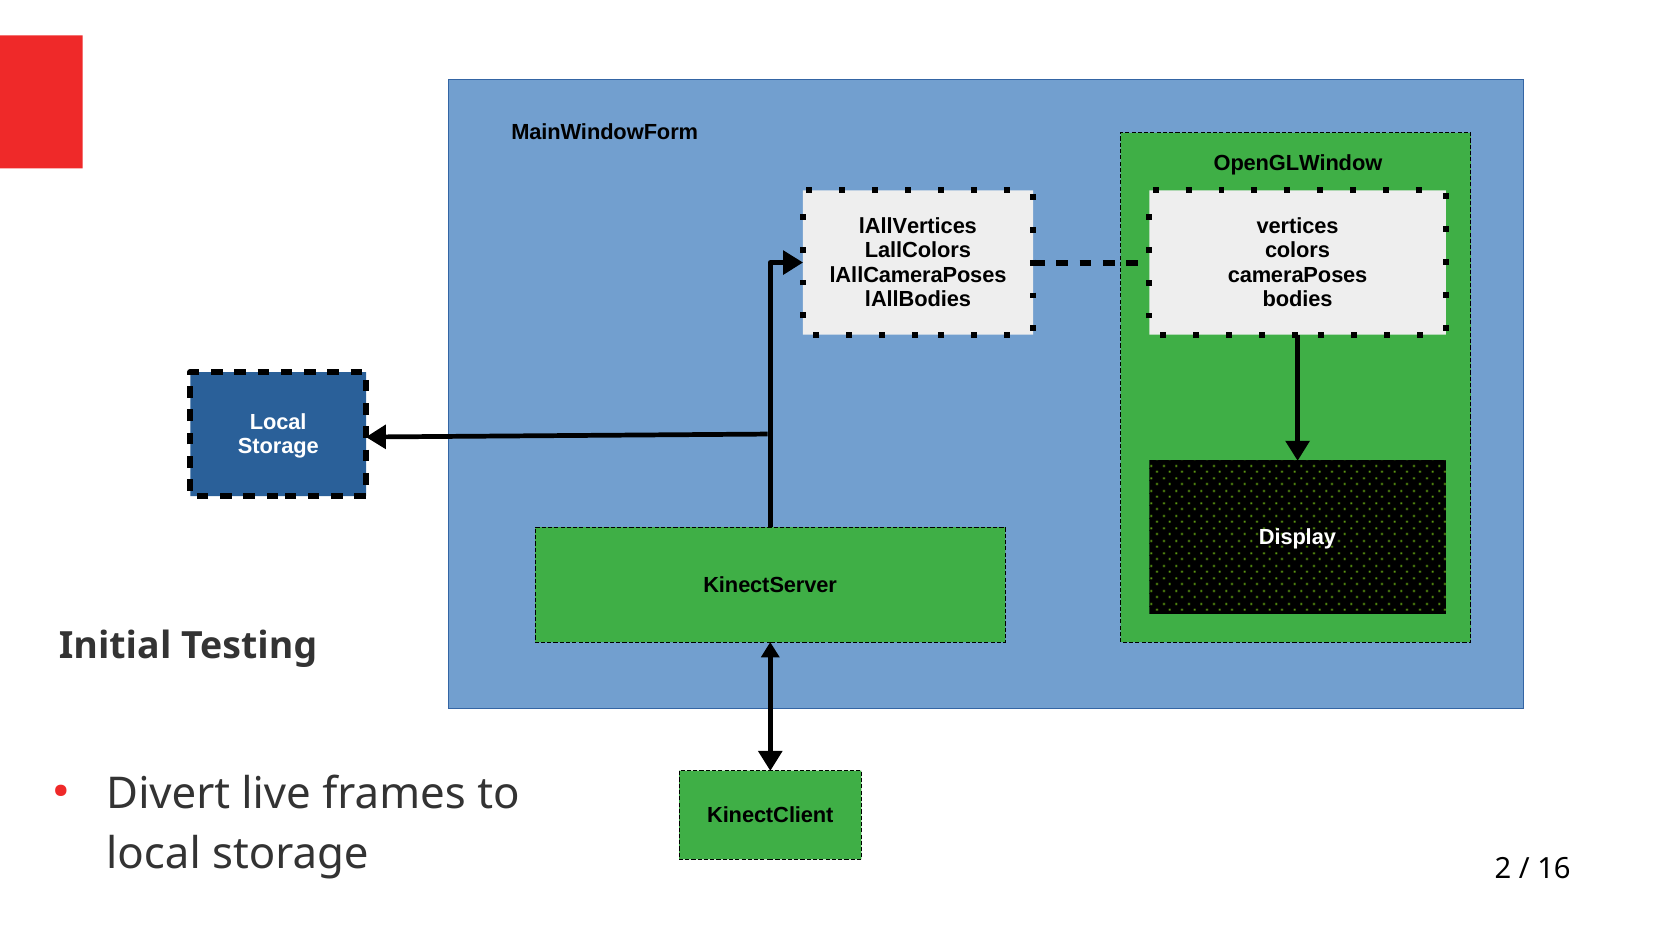

MainWindowForm
OpenGLWindow
lAllVertices
LallColors
lAllCameraPoses
lAllBodies
vertices
colors
cameraPoses
bodies
Local
Storage
Display
KinectServer
# Initial Testing
Divert live frames to local storage
KinectClient
2